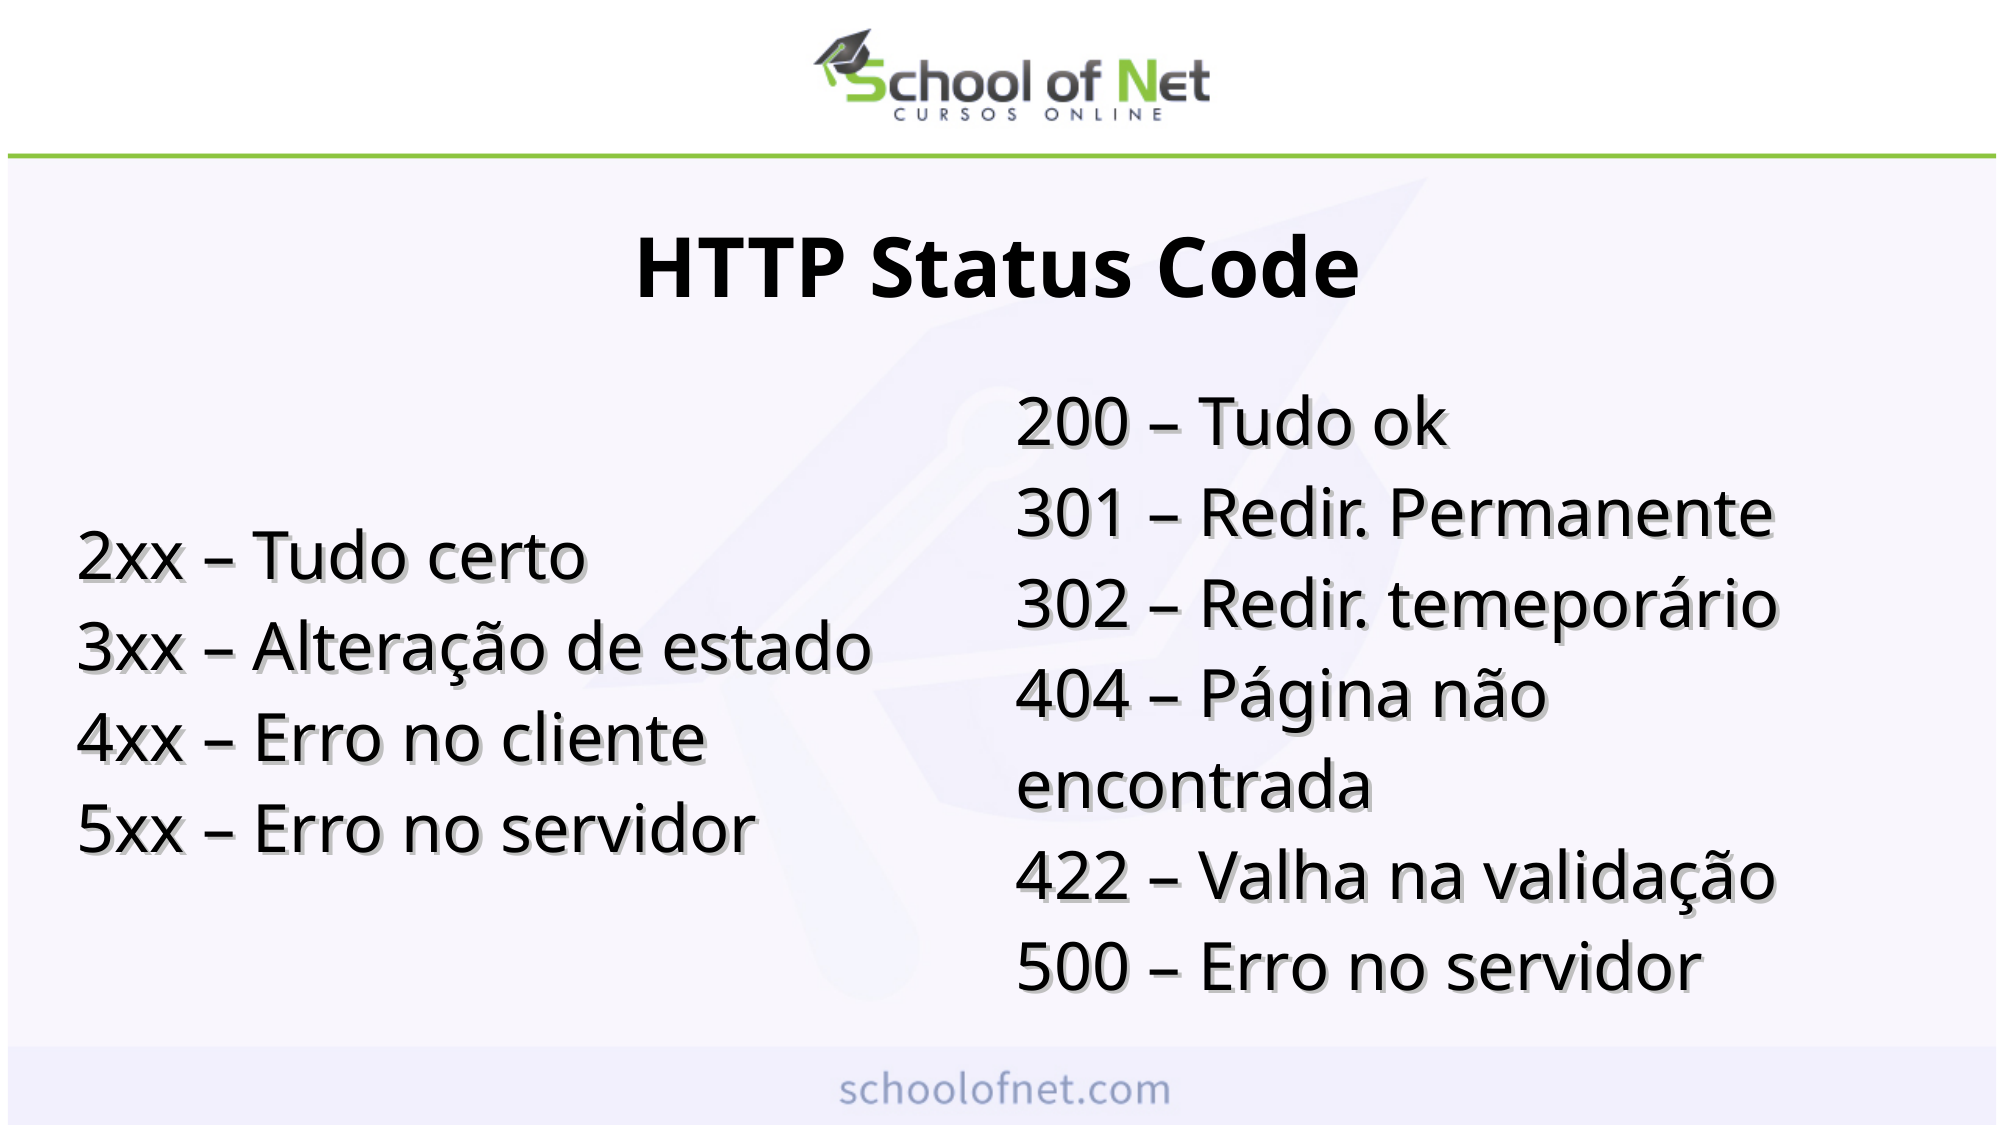

# HTTP Status Code
200 – Tudo ok
301 – Redir. Permanente
302 – Redir. temeporário
404 – Página não encontrada
422 – Valha na validação
500 – Erro no servidor
2xx – Tudo certo
3xx – Alteração de estado
4xx – Erro no cliente
5xx – Erro no servidor